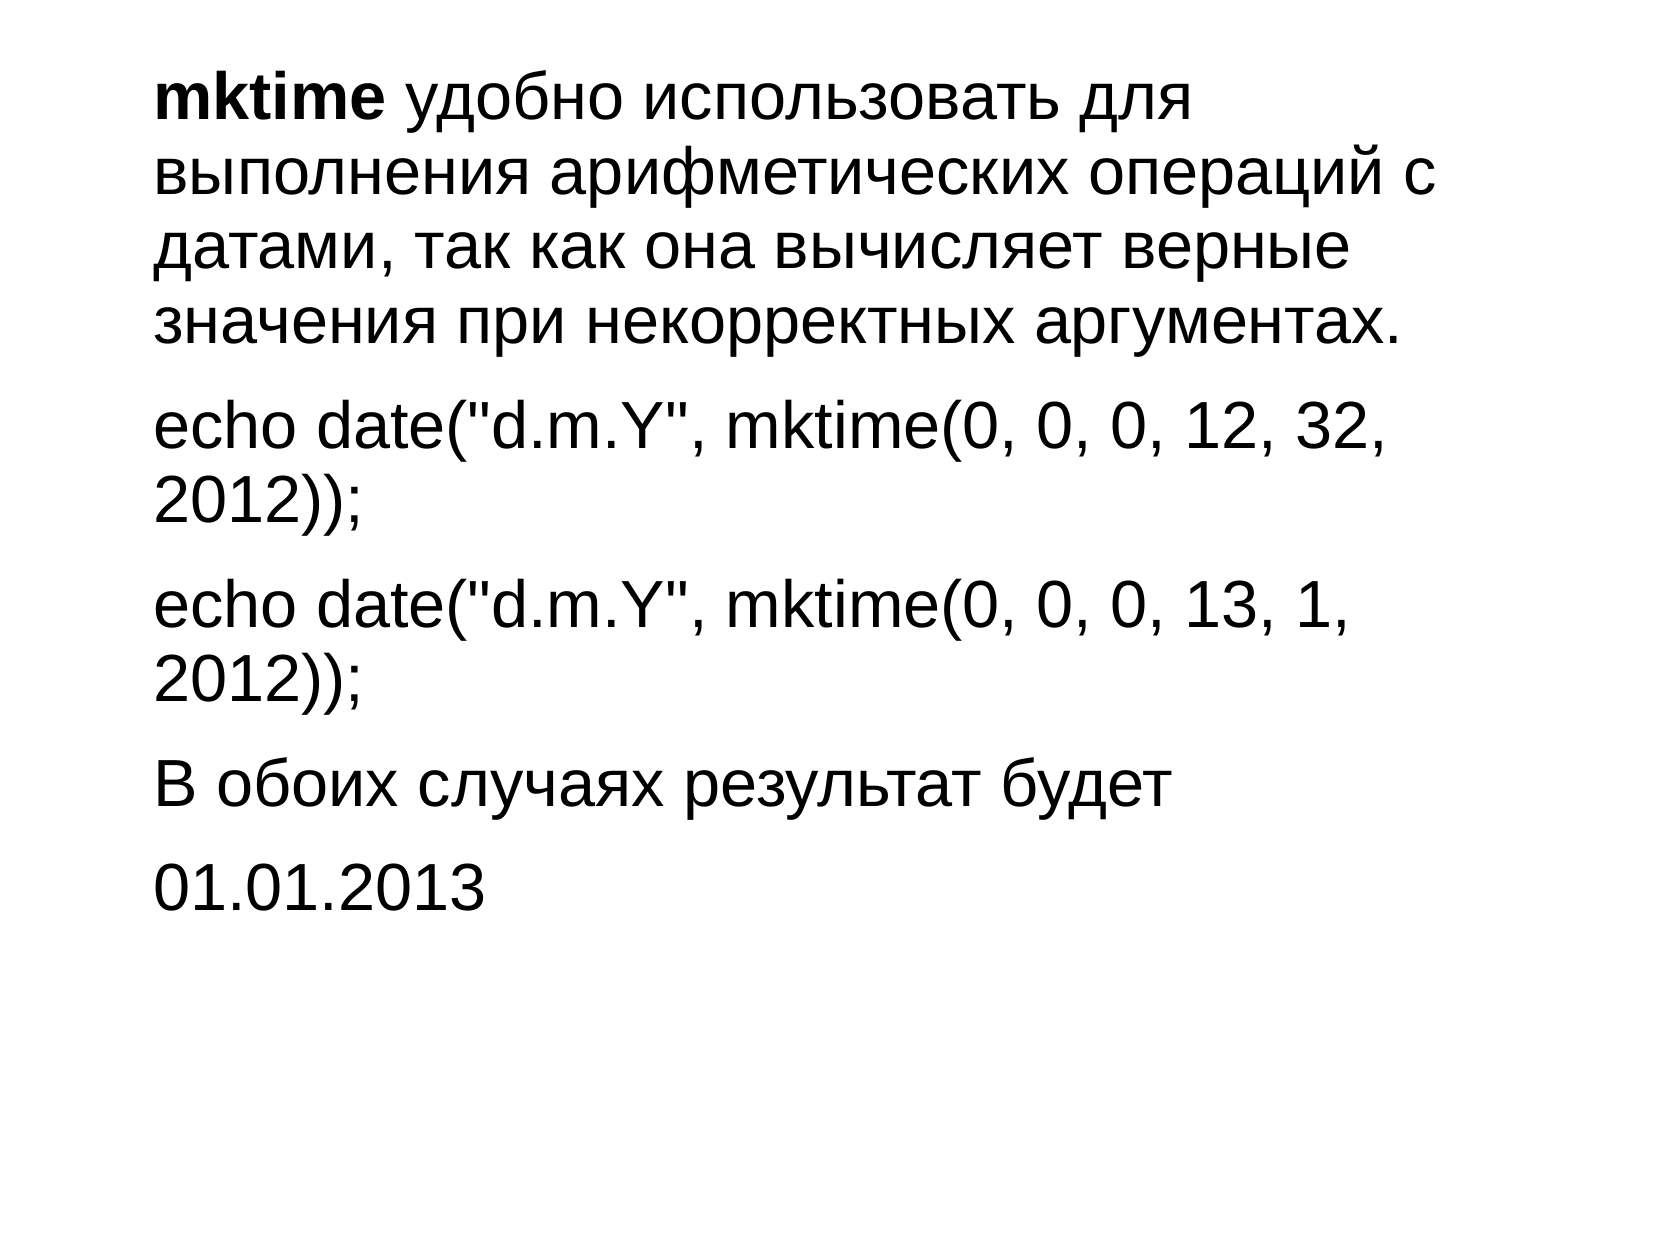

# mktime удобно использовать для выполнения арифметических операций с датами, так как она вычисляет верные значения при некорректных аргументах.
echo date("d.m.Y", mktime(0, 0, 0, 12, 32, 2012));
echo date("d.m.Y", mktime(0, 0, 0, 13, 1, 2012));
В обоих случаях результат будет
01.01.2013